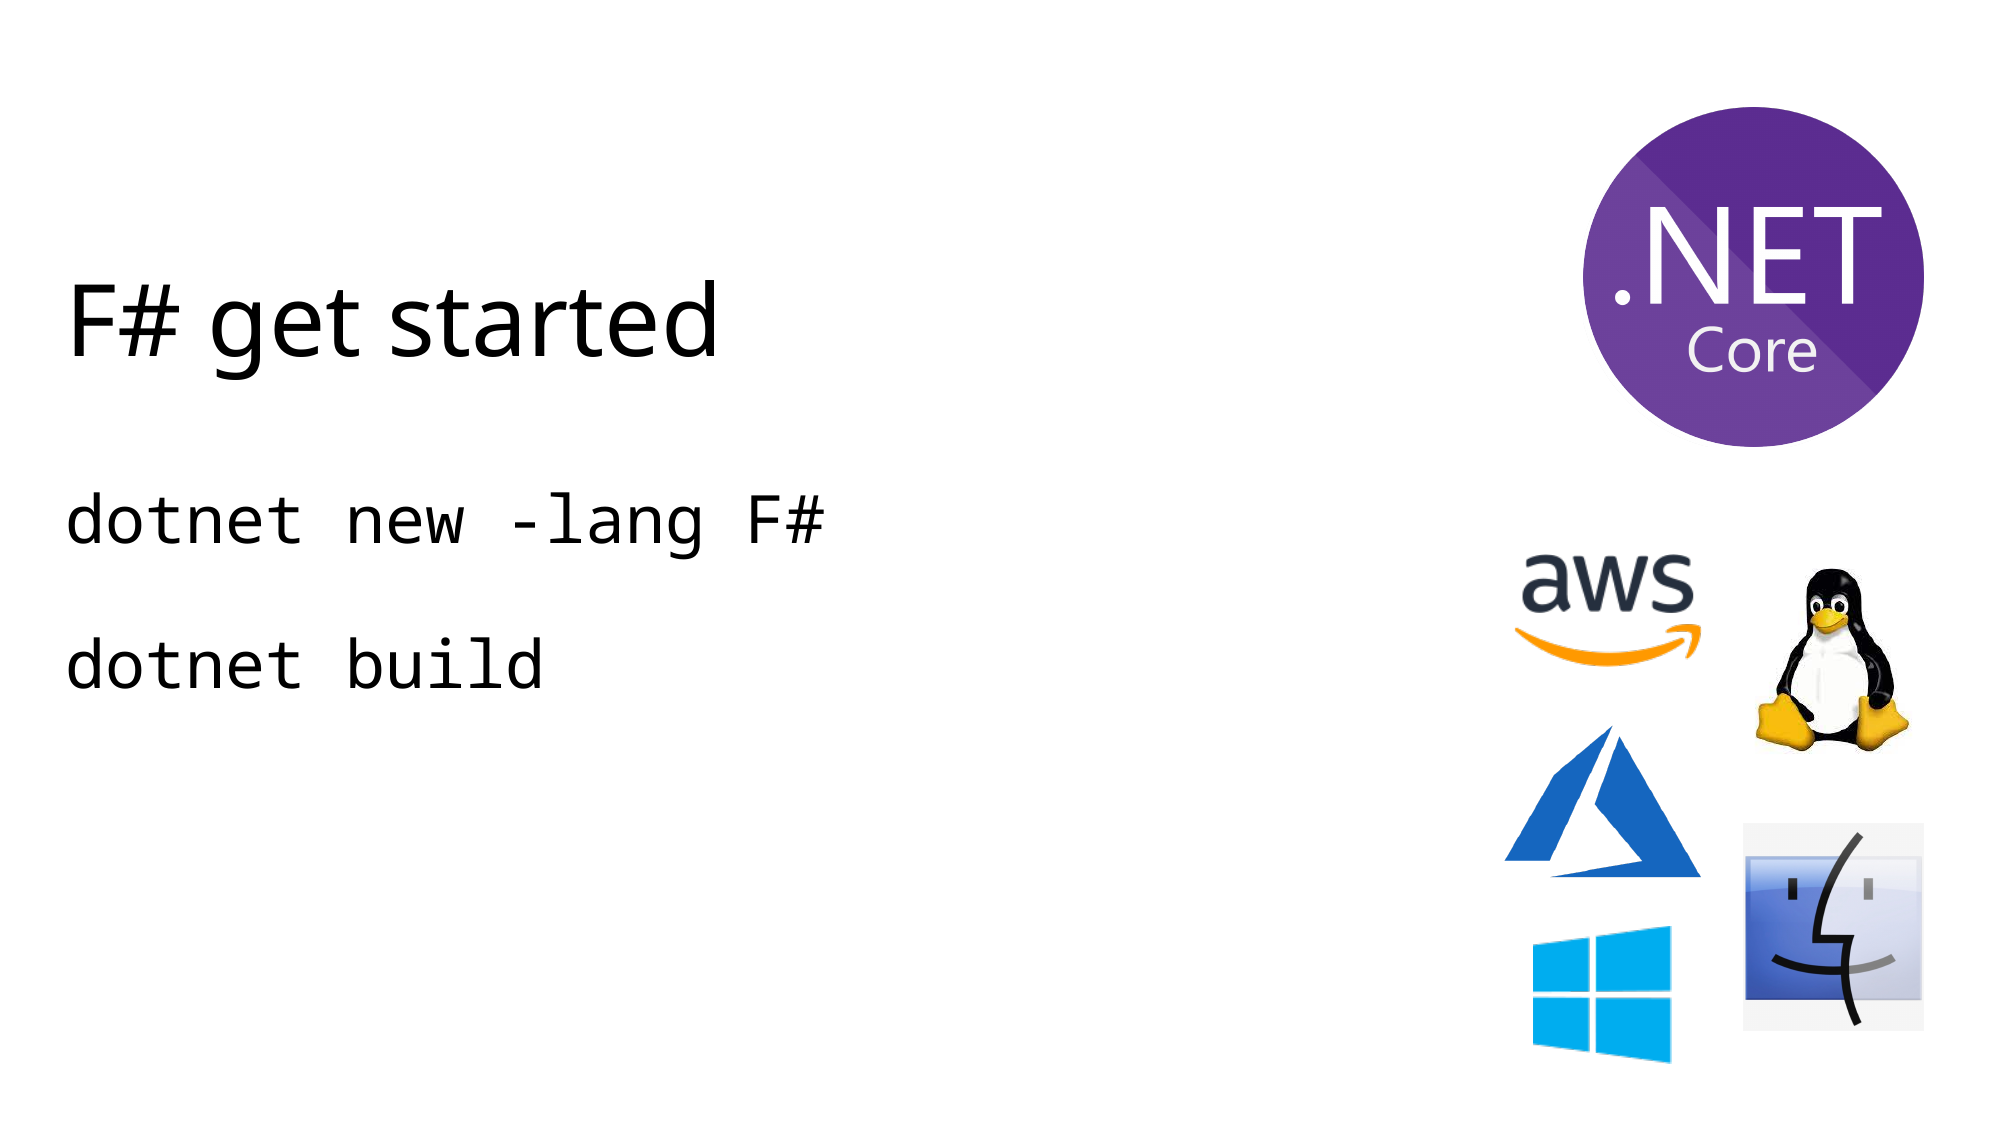

# F# get started dotnet new -lang F# dotnet build